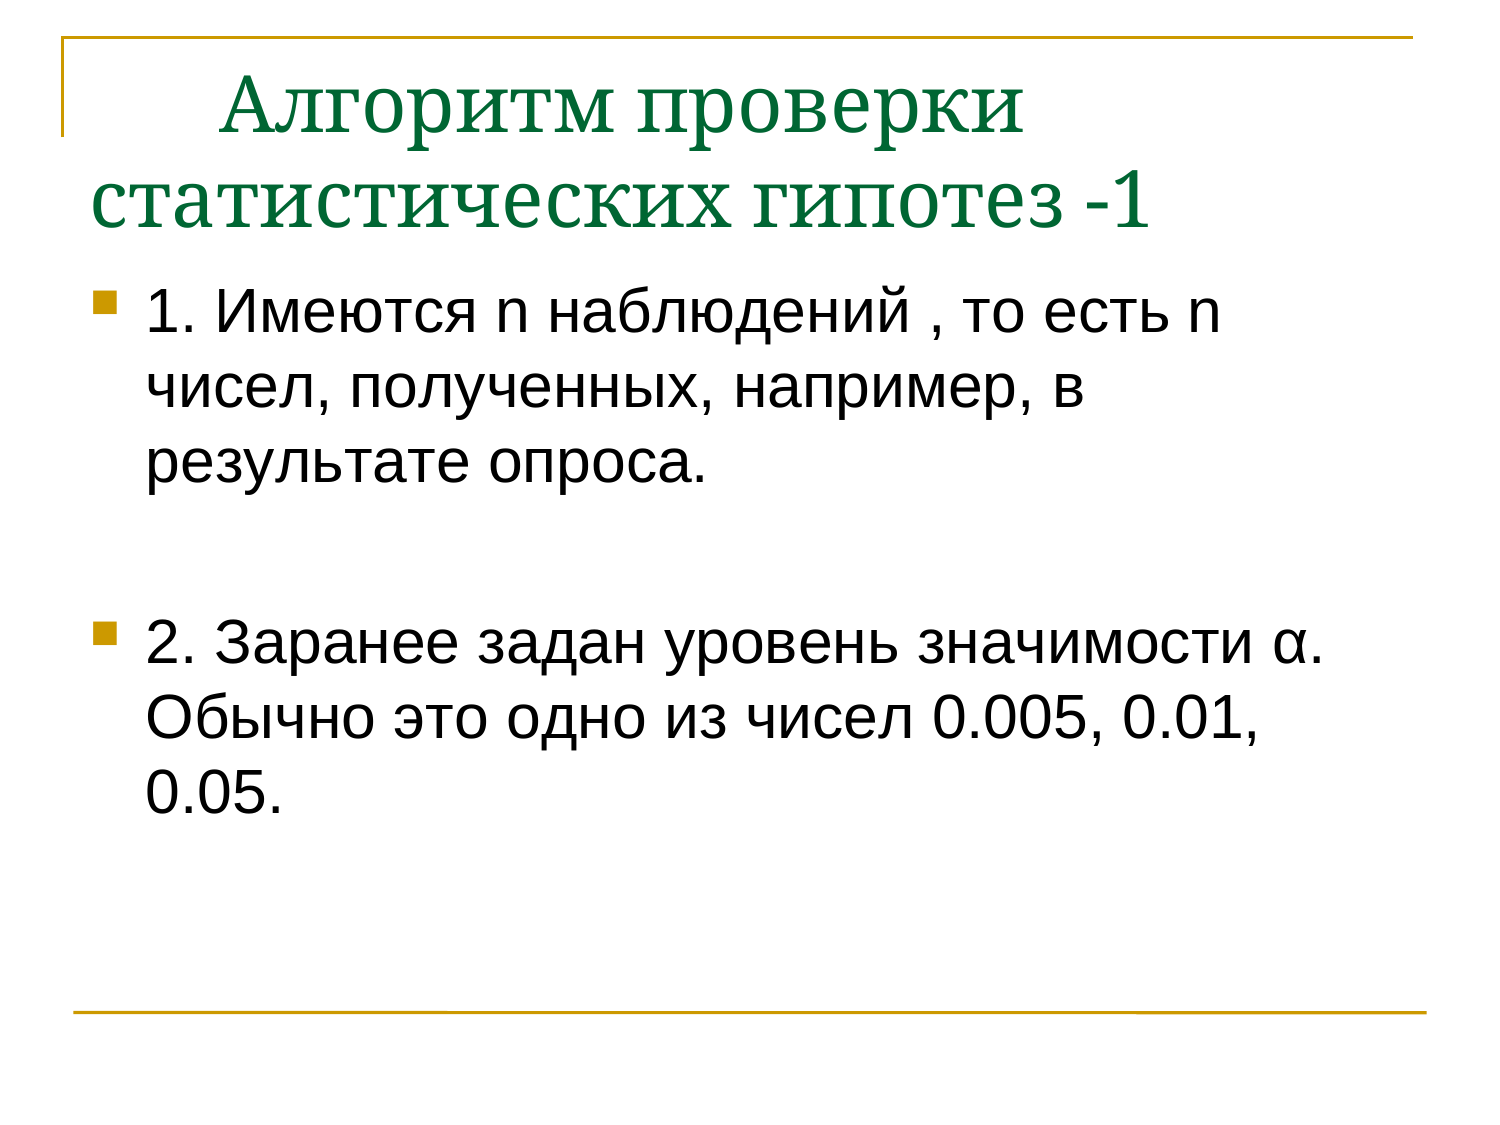

# Алгоритм проверки статистических гипотез -1
1. Имеются n наблюдений , то есть n чисел, полученных, например, в результате опроса.
2. Заранее задан уровень значимости α. Обычно это одно из чисел 0.005, 0.01, 0.05.